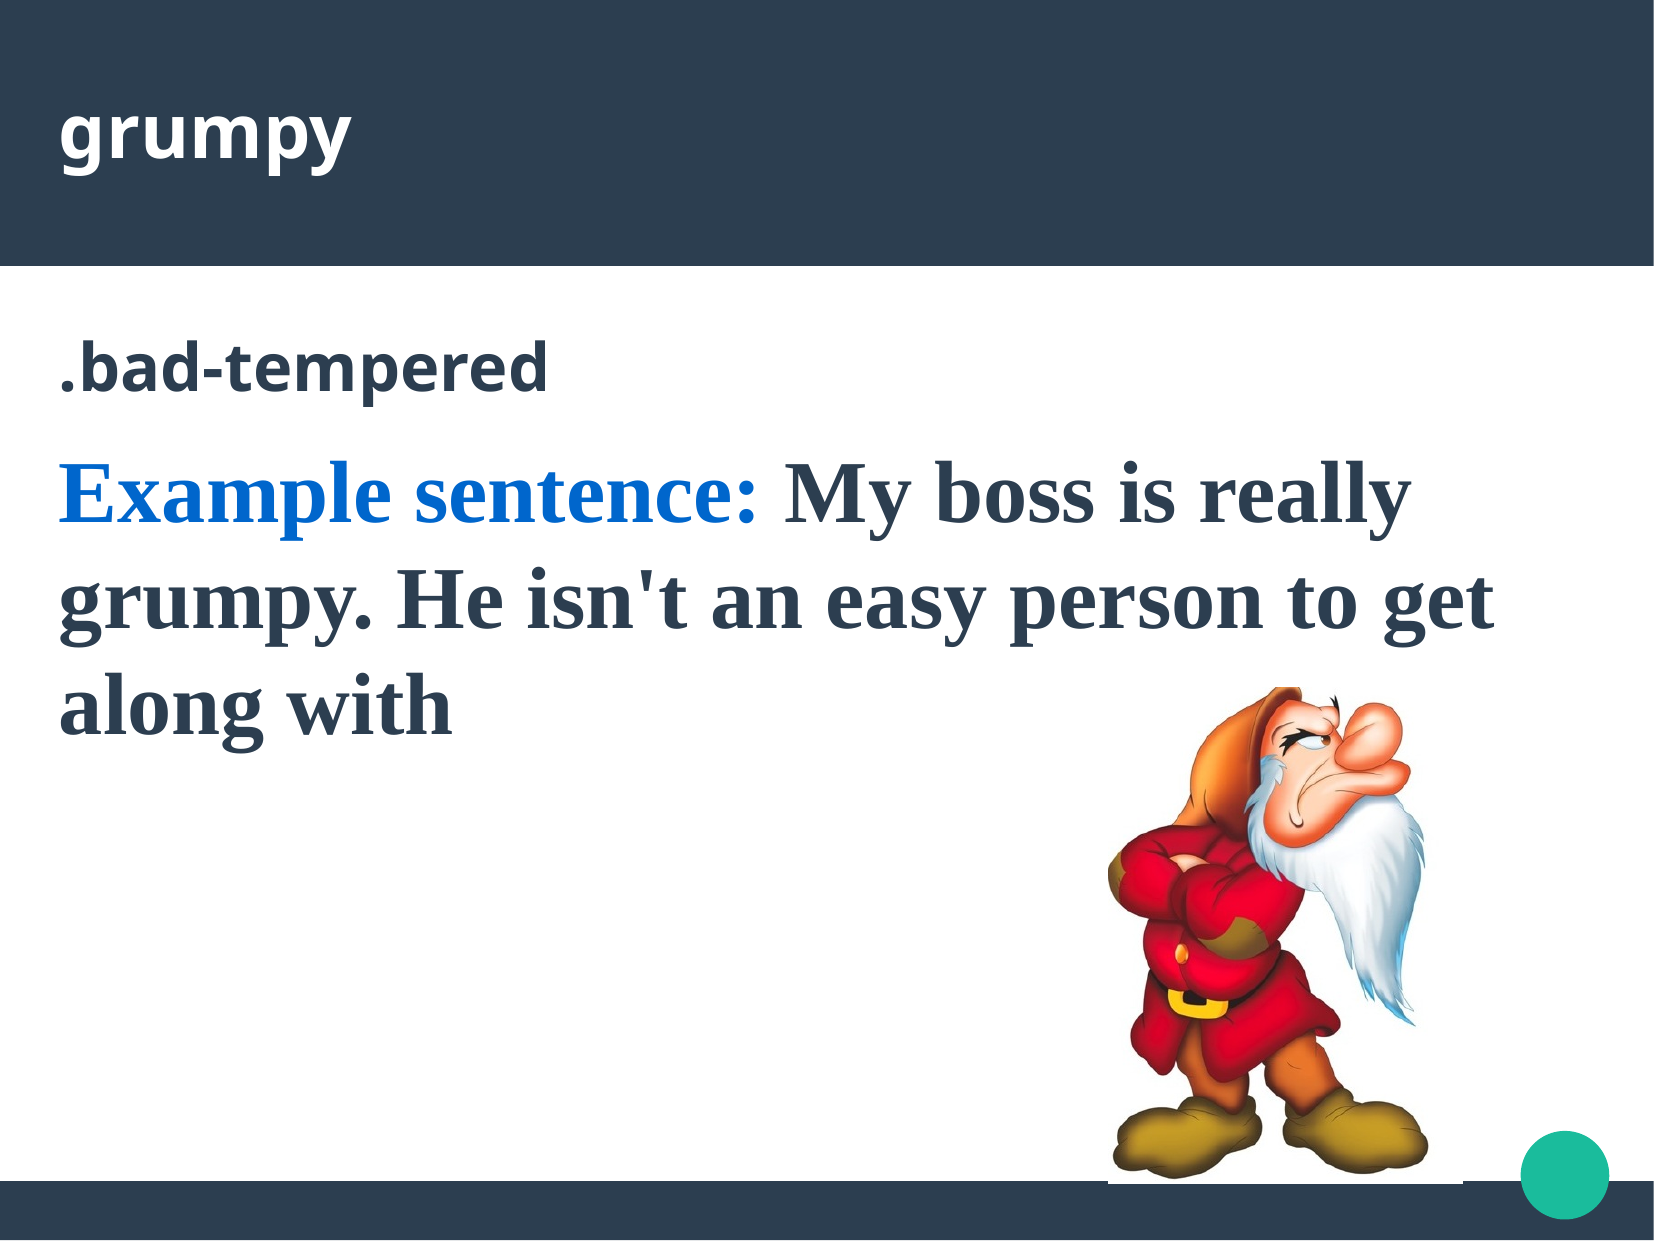

# grumpy
bad-tempered.
Example sentence: My boss is really grumpy. He isn't an easy person to get along with